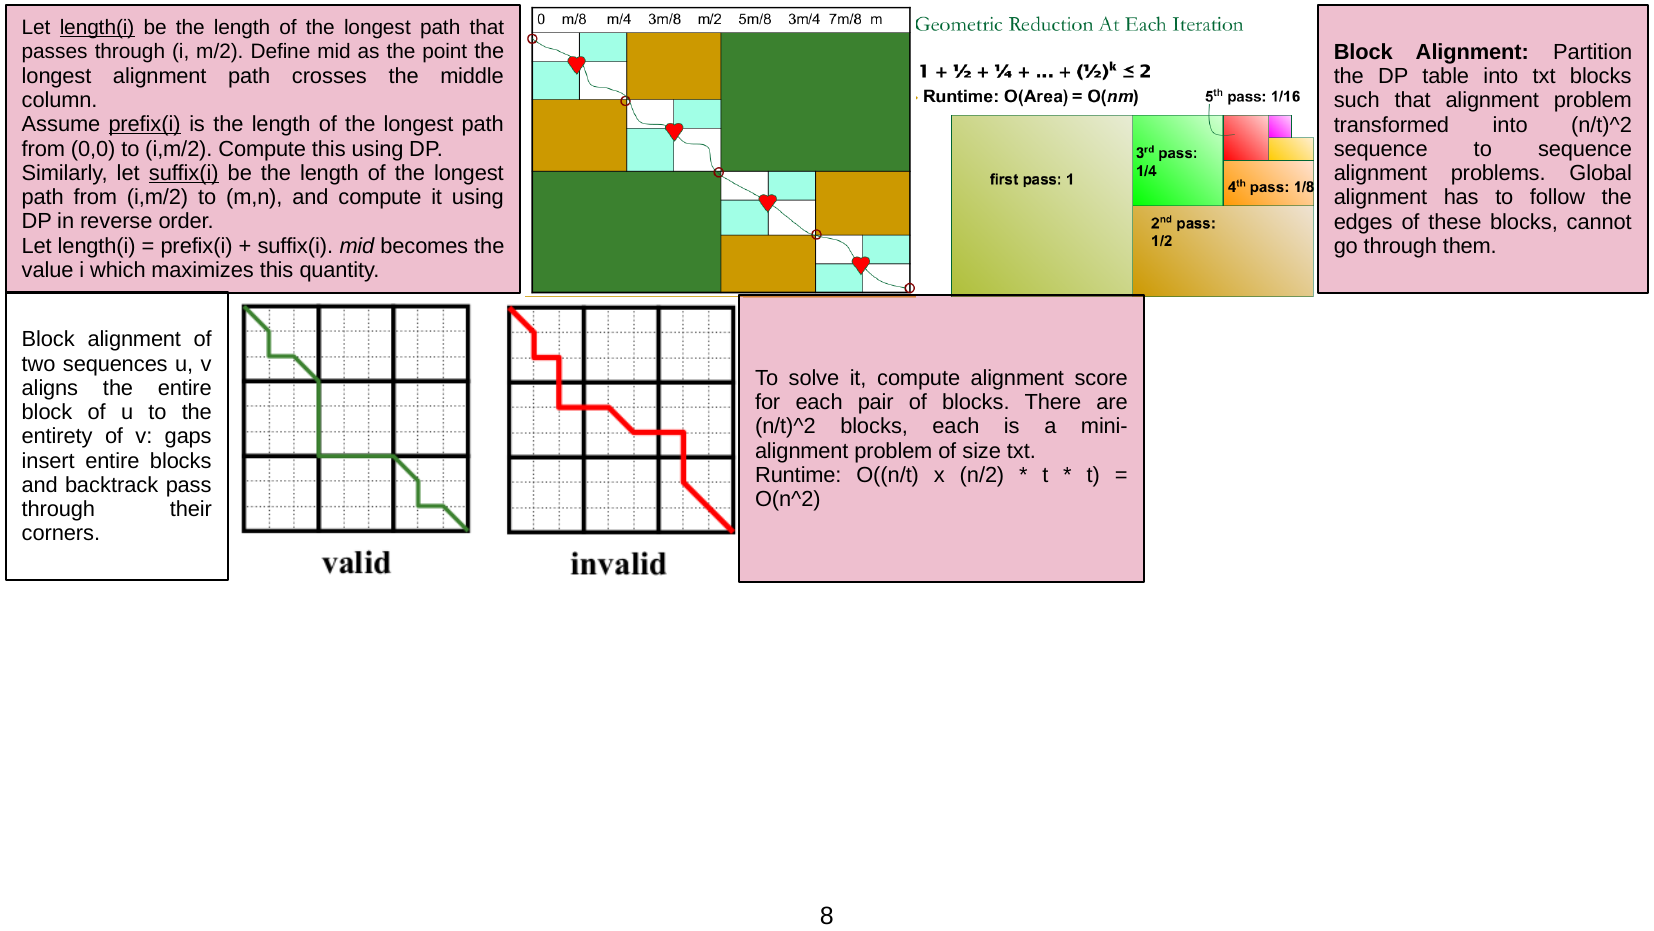

Let length(i) be the length of the longest path that passes through (i, m/2). Define mid as the point the longest alignment path crosses the middle column.
Assume prefix(i) is the length of the longest path from (0,0) to (i,m/2). Compute this using DP.
Similarly, let suffix(i) be the length of the longest path from (i,m/2) to (m,n), and compute it using DP in reverse order.
Let length(i) = prefix(i) + suffix(i). mid becomes the value i which maximizes this quantity.
Block Alignment: Partition the DP table into txt blocks such that alignment problem transformed into (n/t)^2 sequence to sequence alignment problems. Global alignment has to follow the edges of these blocks, cannot go through them.
Block alignment of two sequences u, v aligns the entire block of u to the entirety of v: gaps insert entire blocks and backtrack pass through their corners.
To solve it, compute alignment score for each pair of blocks. There are (n/t)^2 blocks, each is a mini-alignment problem of size txt.
Runtime: O((n/t) x (n/2) * t * t) = O(n^2)